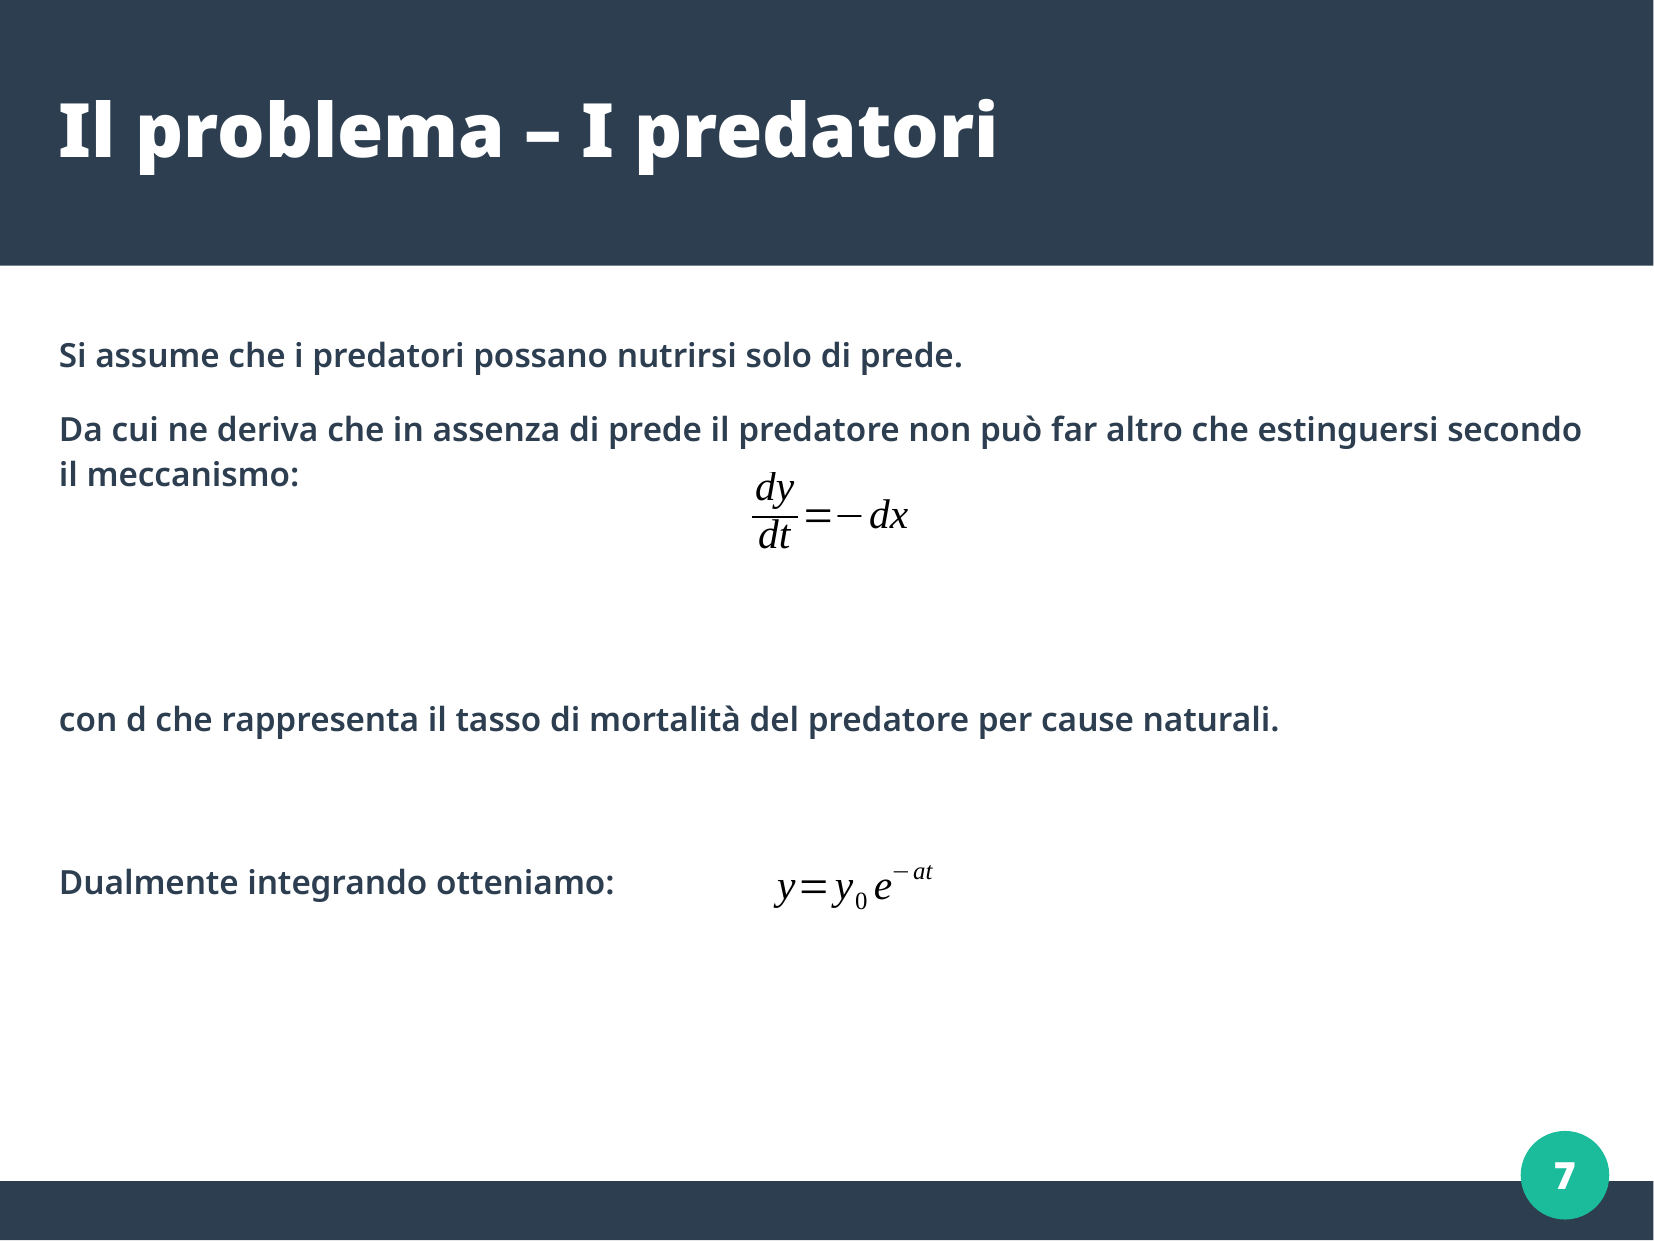

# Il problema – I predatori
Si assume che i predatori possano nutrirsi solo di prede.
Da cui ne deriva che in assenza di prede il predatore non può far altro che estinguersi secondo il meccanismo:
con d che rappresenta il tasso di mortalità del predatore per cause naturali.
Dualmente integrando otteniamo:
7